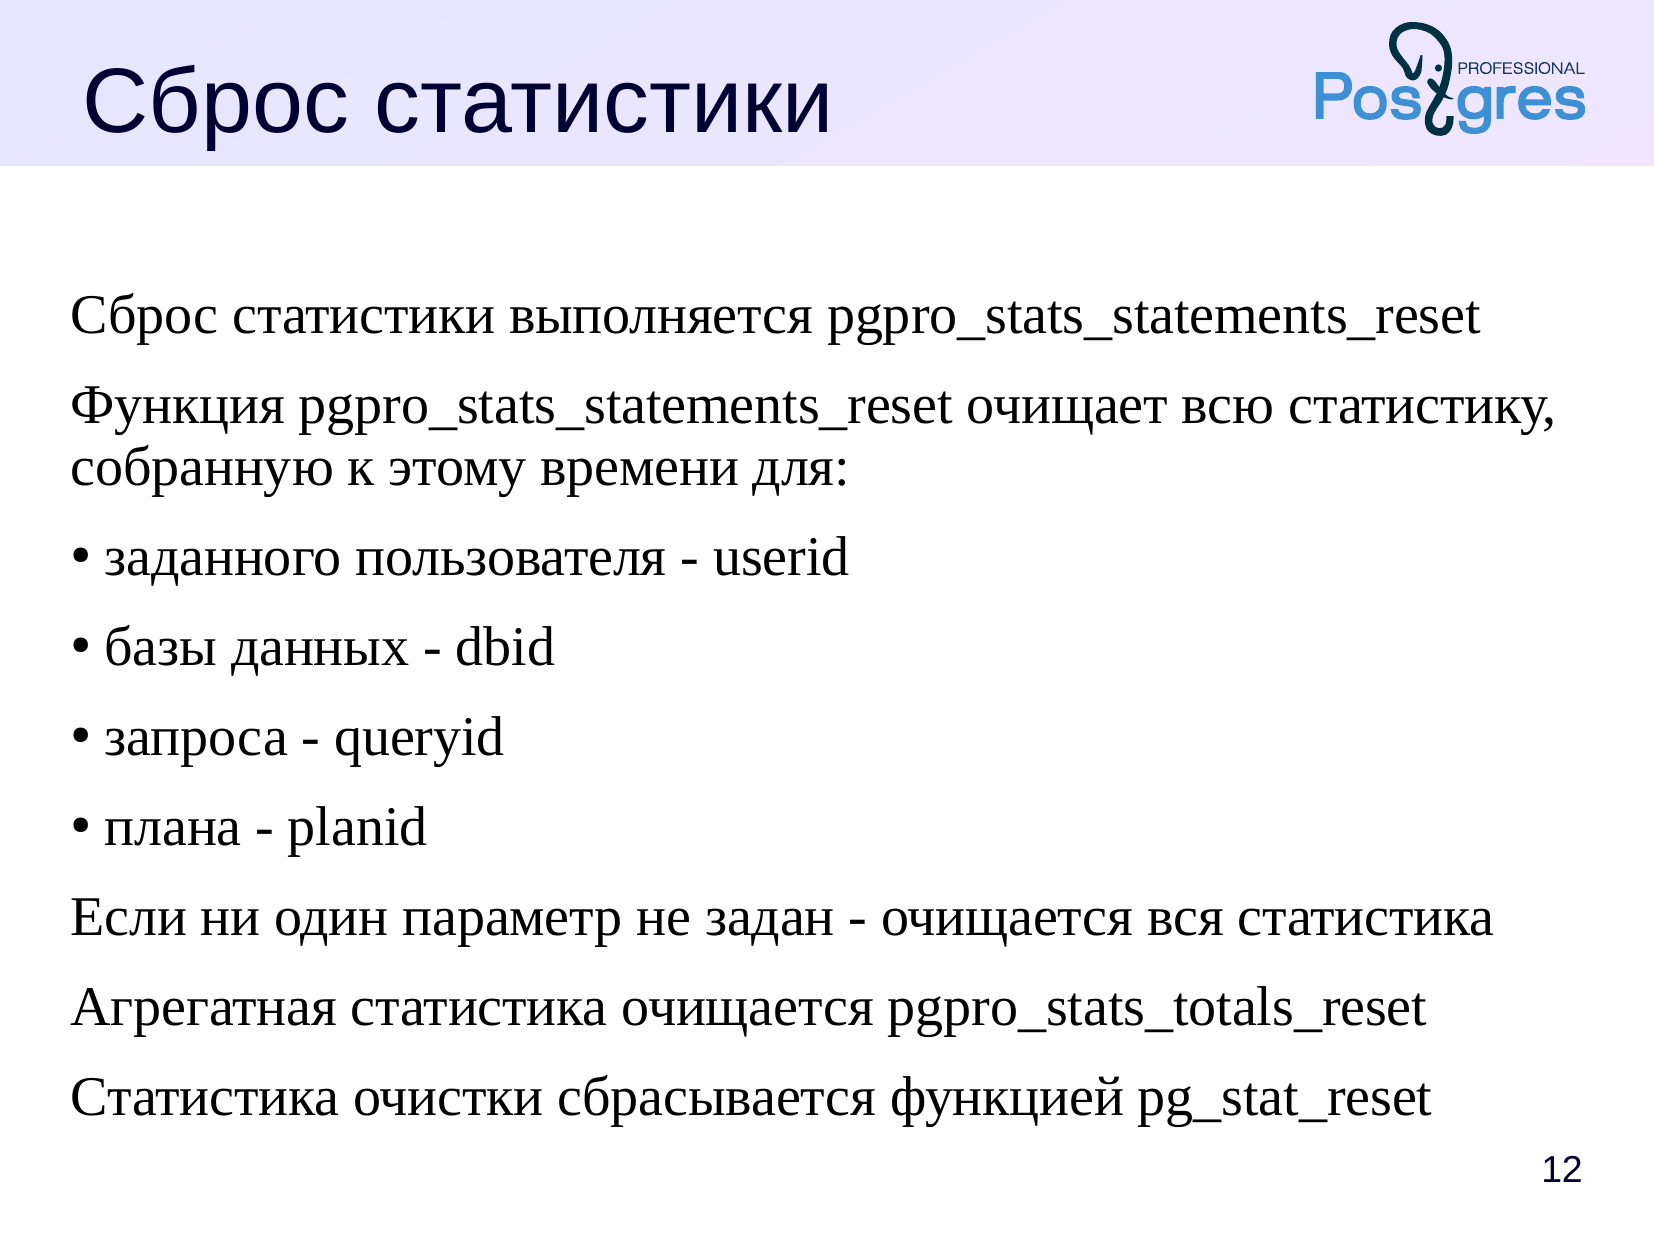

# Сброс статистики
Сброс статистики выполняется pgpro_stats_statements_reset
Функция pgpro_stats_statements_reset очищает всю статистику, собранную к этому времени для:
заданного пользователя - userid
базы данных - dbid
запроса - queryid
плана - planid
Если ни один параметр не задан - очищается вся статистика
Агрегатная статистика очищается pgpro_stats_totals_reset
Статистика очистки сбрасывается функцией pg_stat_reset